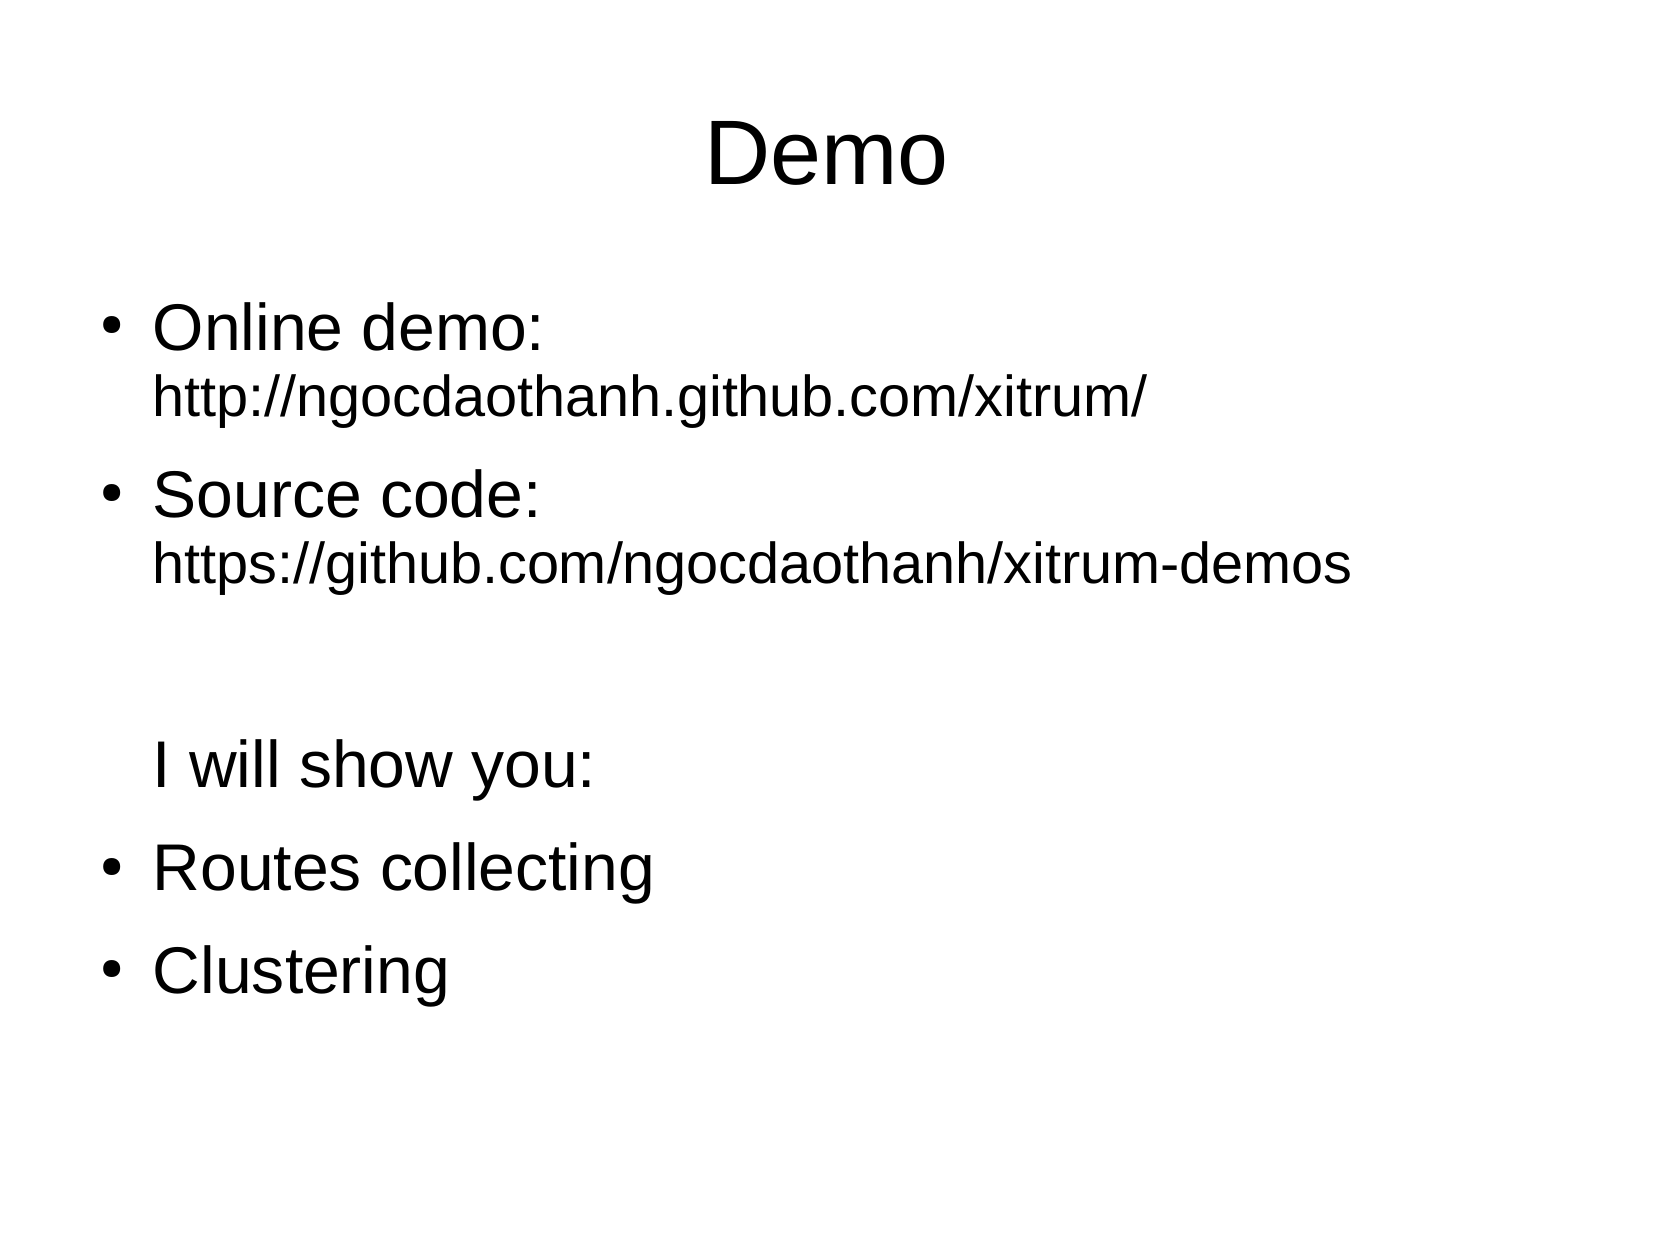

# Demo
Online demo:
http://ngocdaothanh.github.com/xitrum/
Source code:
https://github.com/ngocdaothanh/xitrum-demos
I will show you:
Routes collecting
Clustering